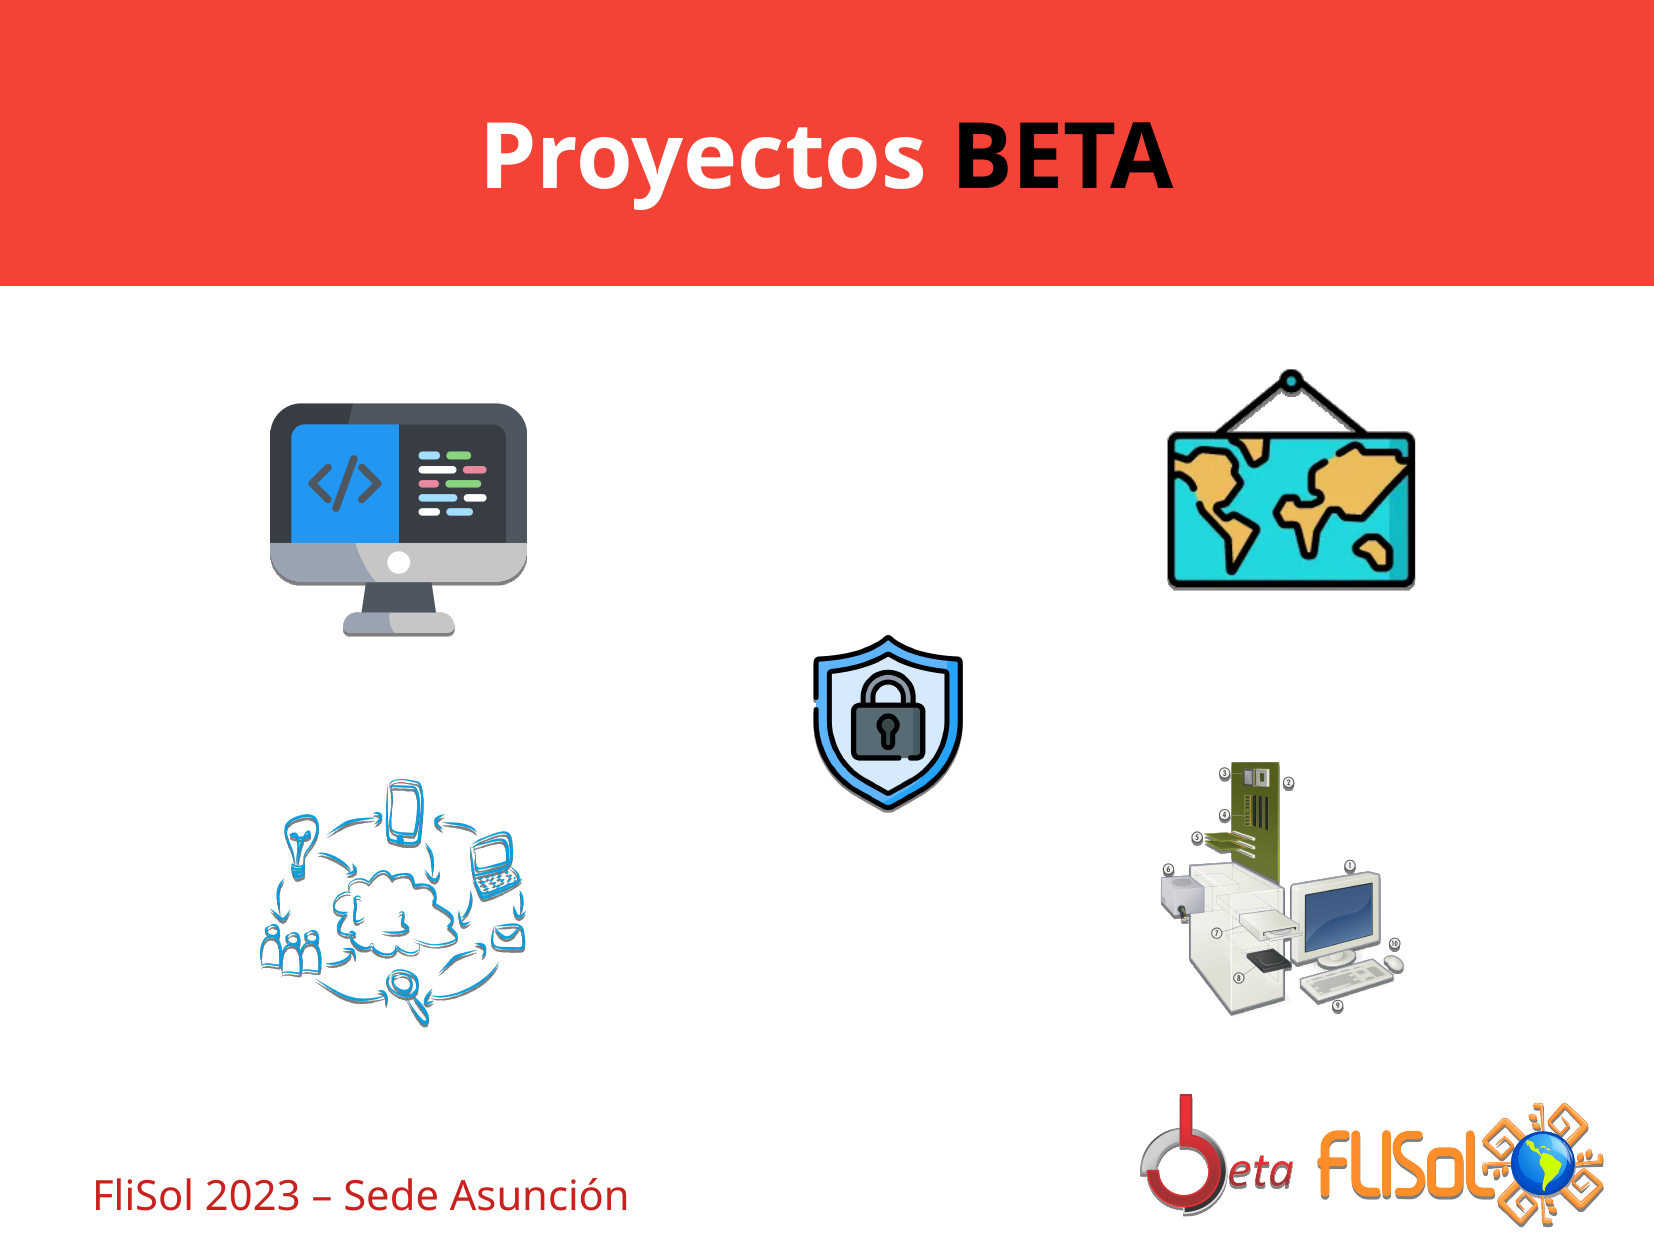

# Proyectos BETA
FliSol 2023 – Sede Asunción